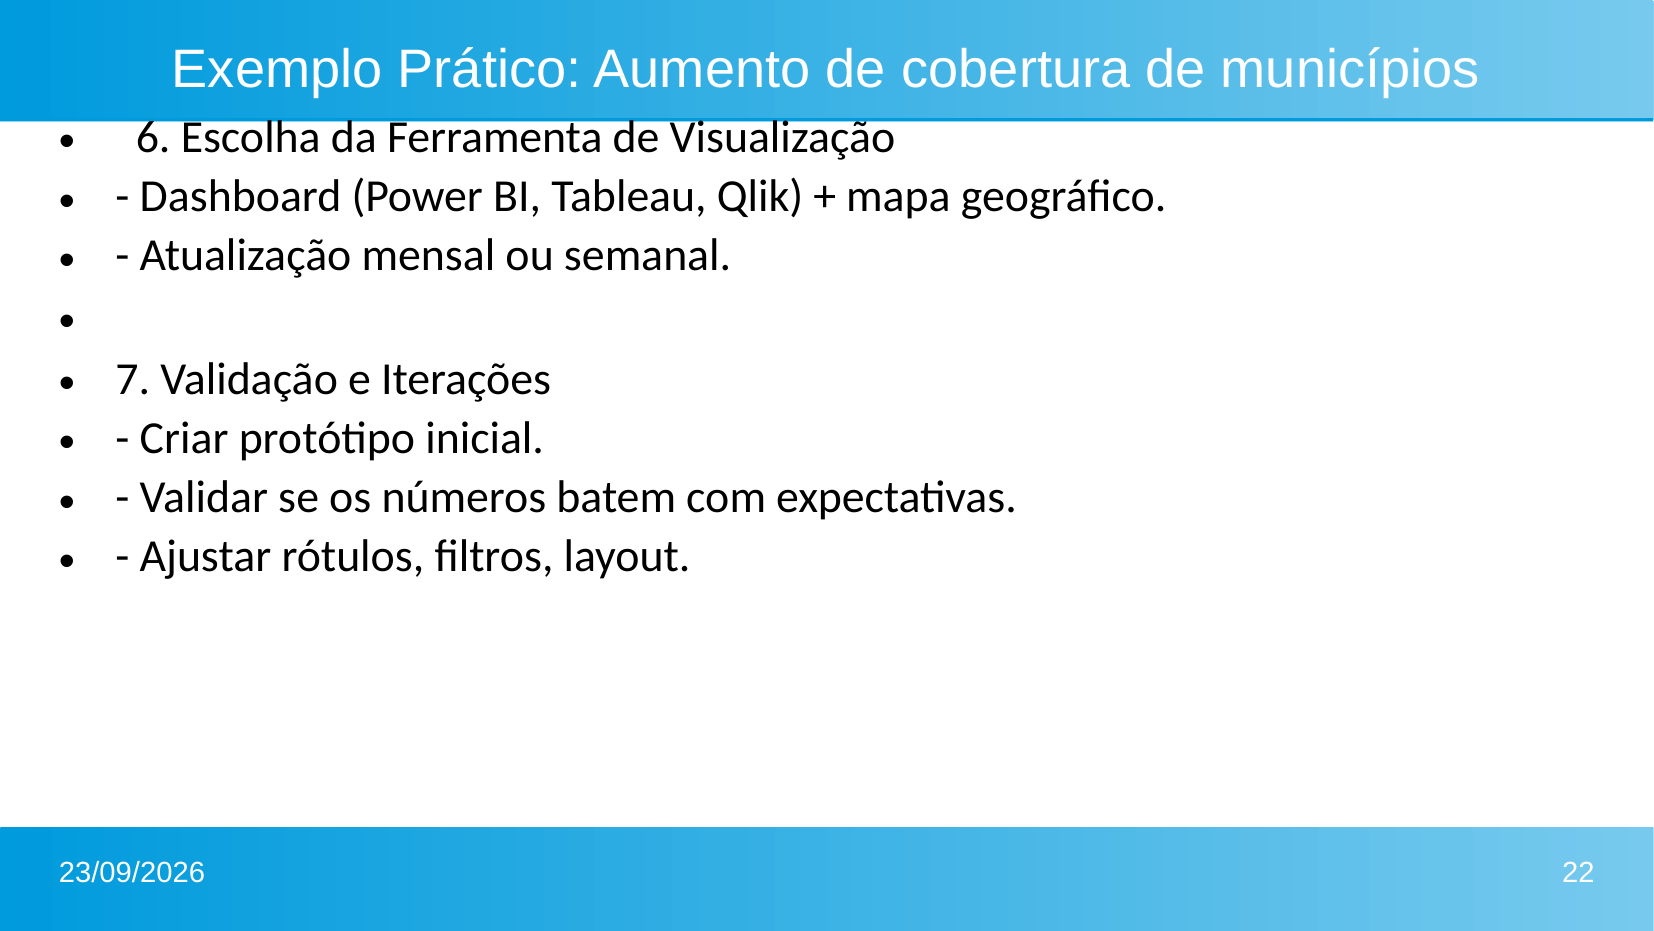

# Exemplo Prático: Aumento de cobertura de municípios
 6. Escolha da Ferramenta de Visualização
- Dashboard (Power BI, Tableau, Qlik) + mapa geográfico.
- Atualização mensal ou semanal.
7. Validação e Iterações
- Criar protótipo inicial.
- Validar se os números batem com expectativas.
- Ajustar rótulos, filtros, layout.
22